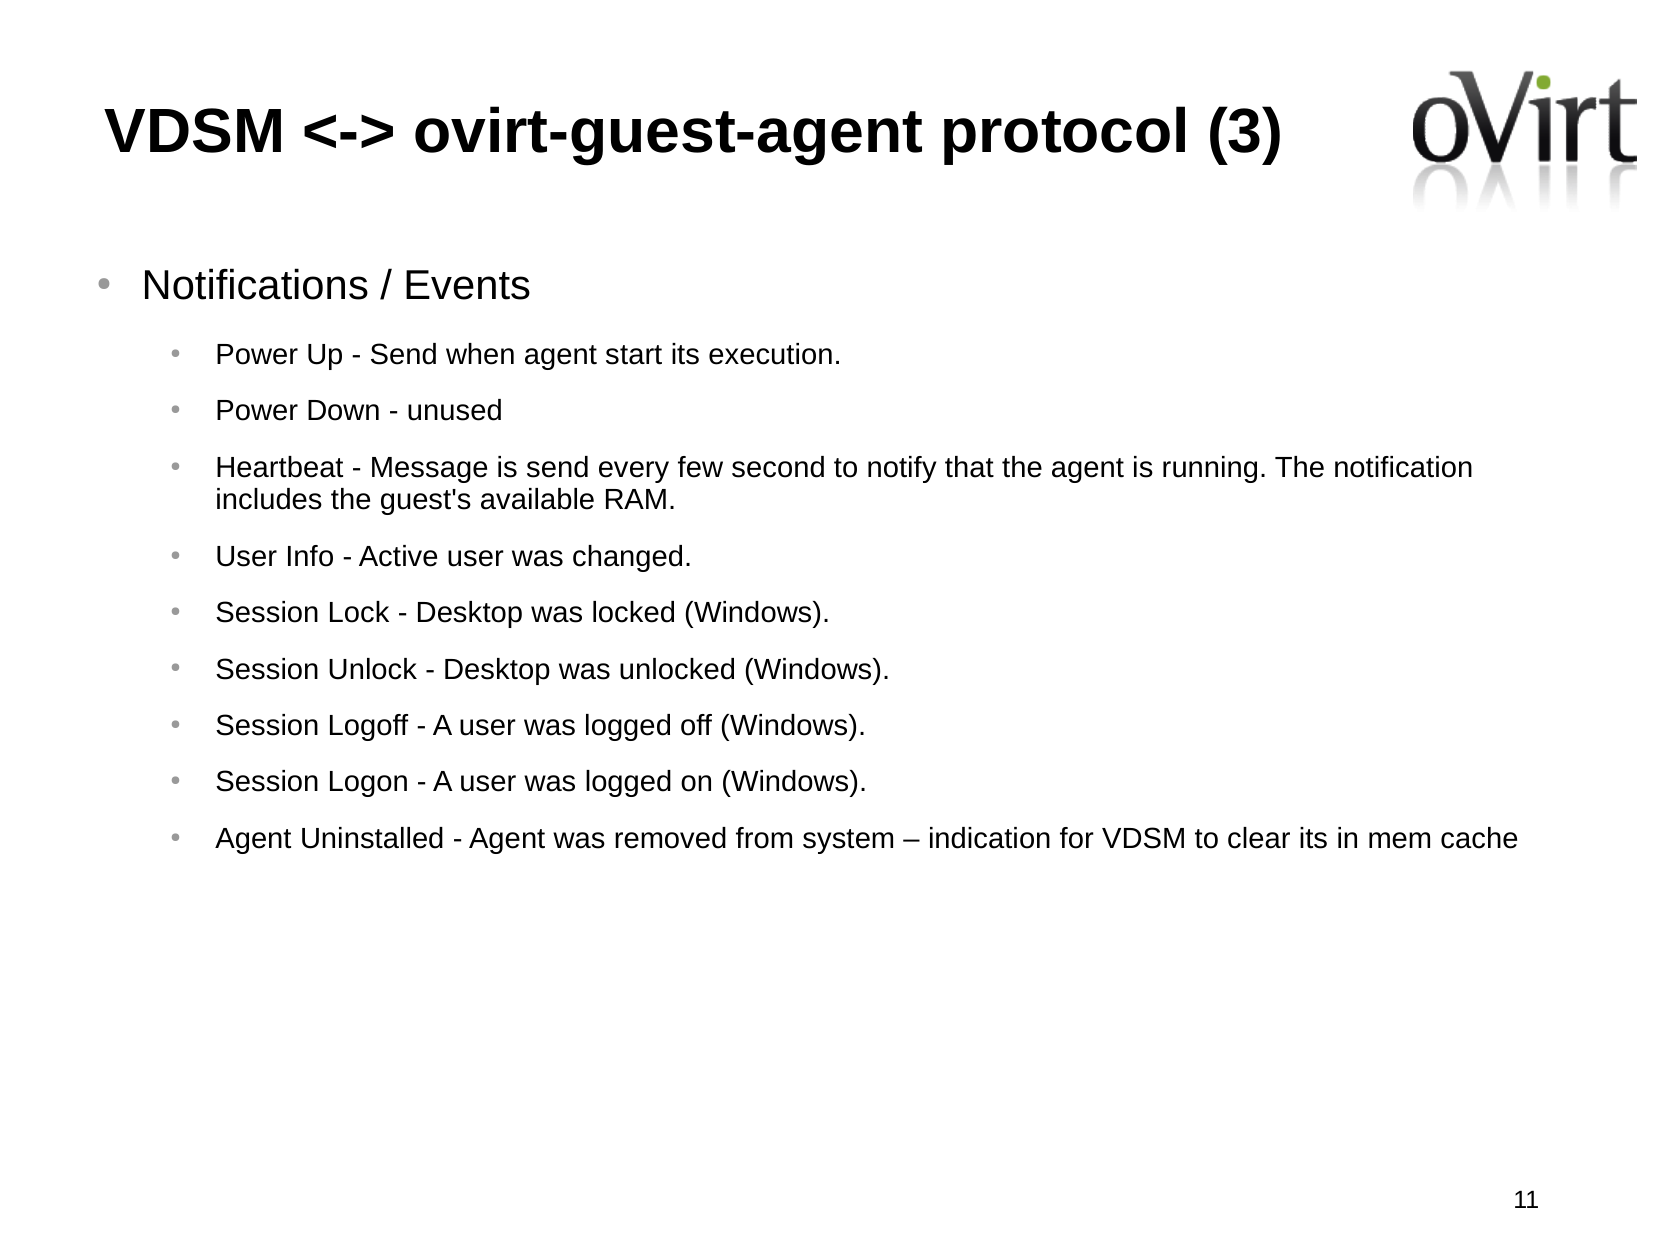

# VDSM <-> ovirt-guest-agent protocol (3)
Notifications / Events
Power Up - Send when agent start its execution.
Power Down - unused
Heartbeat - Message is send every few second to notify that the agent is running. The notification includes the guest's available RAM.
User Info - Active user was changed.
Session Lock - Desktop was locked (Windows).
Session Unlock - Desktop was unlocked (Windows).
Session Logoff - A user was logged off (Windows).
Session Logon - A user was logged on (Windows).
Agent Uninstalled - Agent was removed from system – indication for VDSM to clear its in mem cache